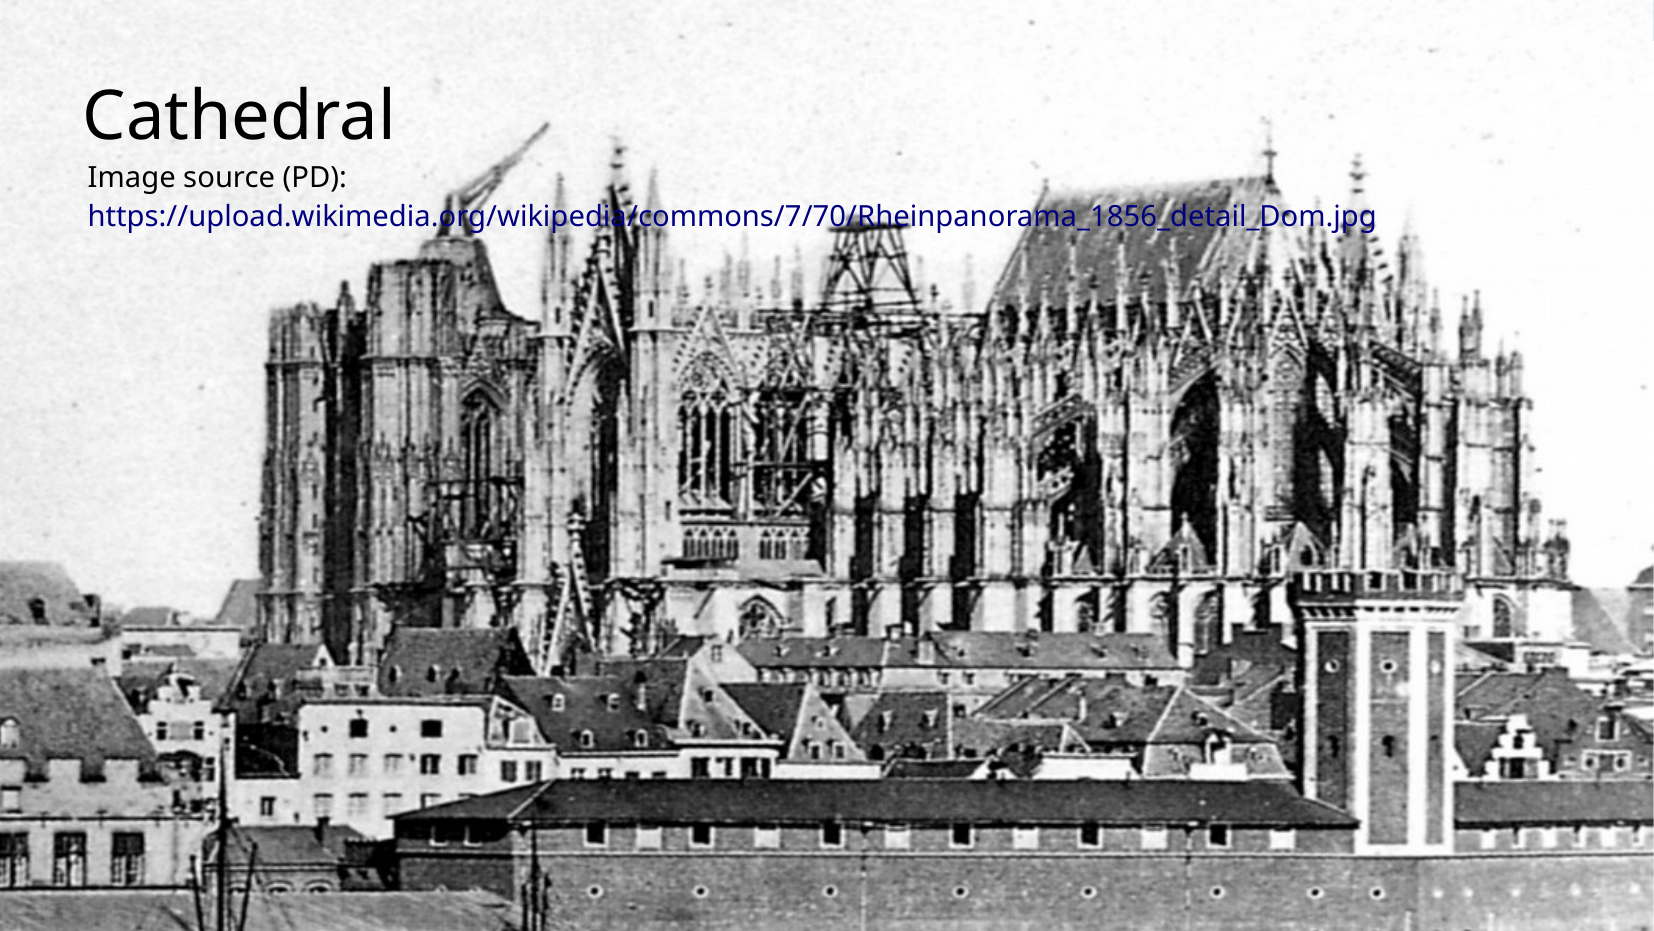

# Cathedral
Image source (PD): https://upload.wikimedia.org/wikipedia/commons/7/70/Rheinpanorama_1856_detail_Dom.jpg
Software Engineering - © 2015 Dr. Florian Echtler, Bauhaus-Universität Weimar
3